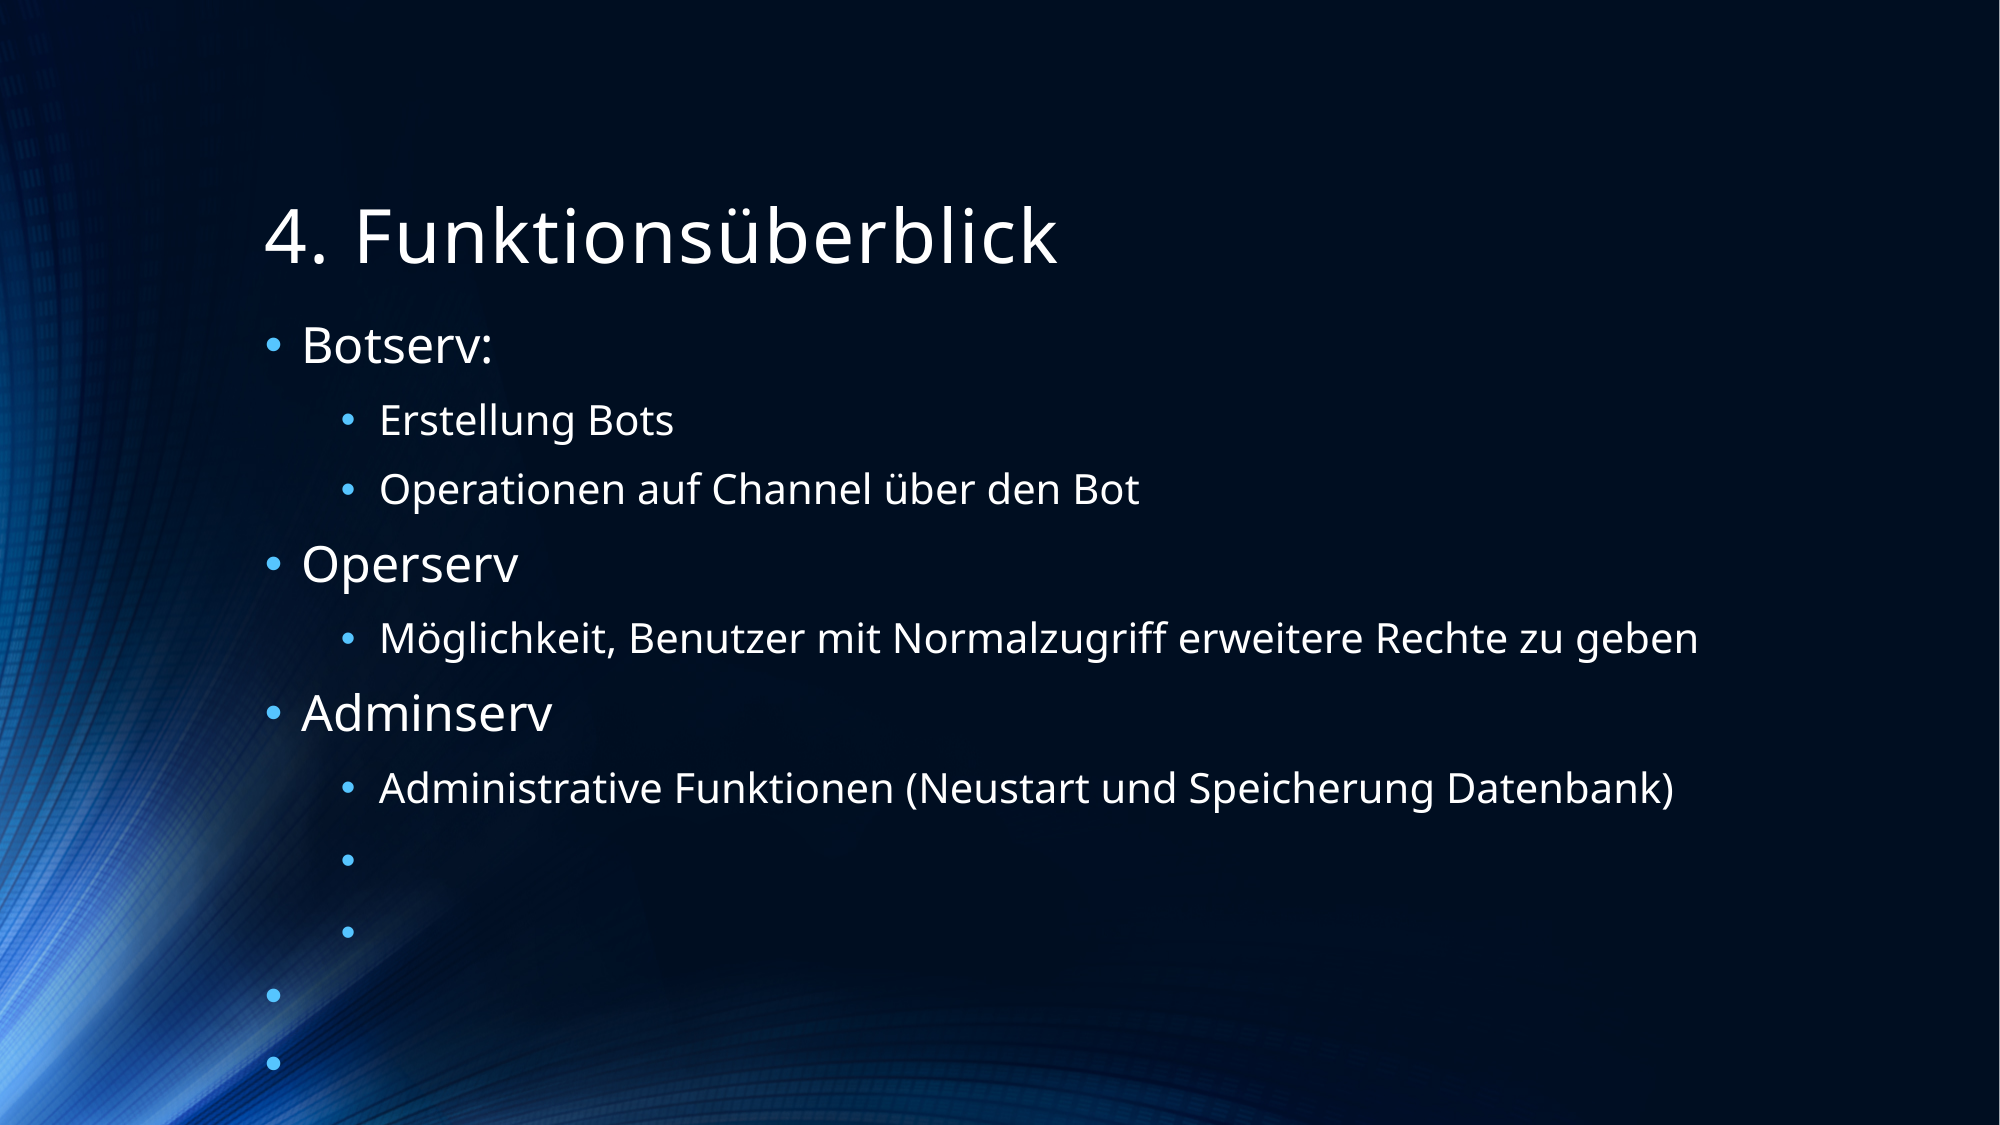

# 4. Funktionsüberblick
Botserv:
Erstellung Bots
Operationen auf Channel über den Bot
Operserv
Möglichkeit, Benutzer mit Normalzugriff erweitere Rechte zu geben
Adminserv
Administrative Funktionen (Neustart und Speicherung Datenbank)